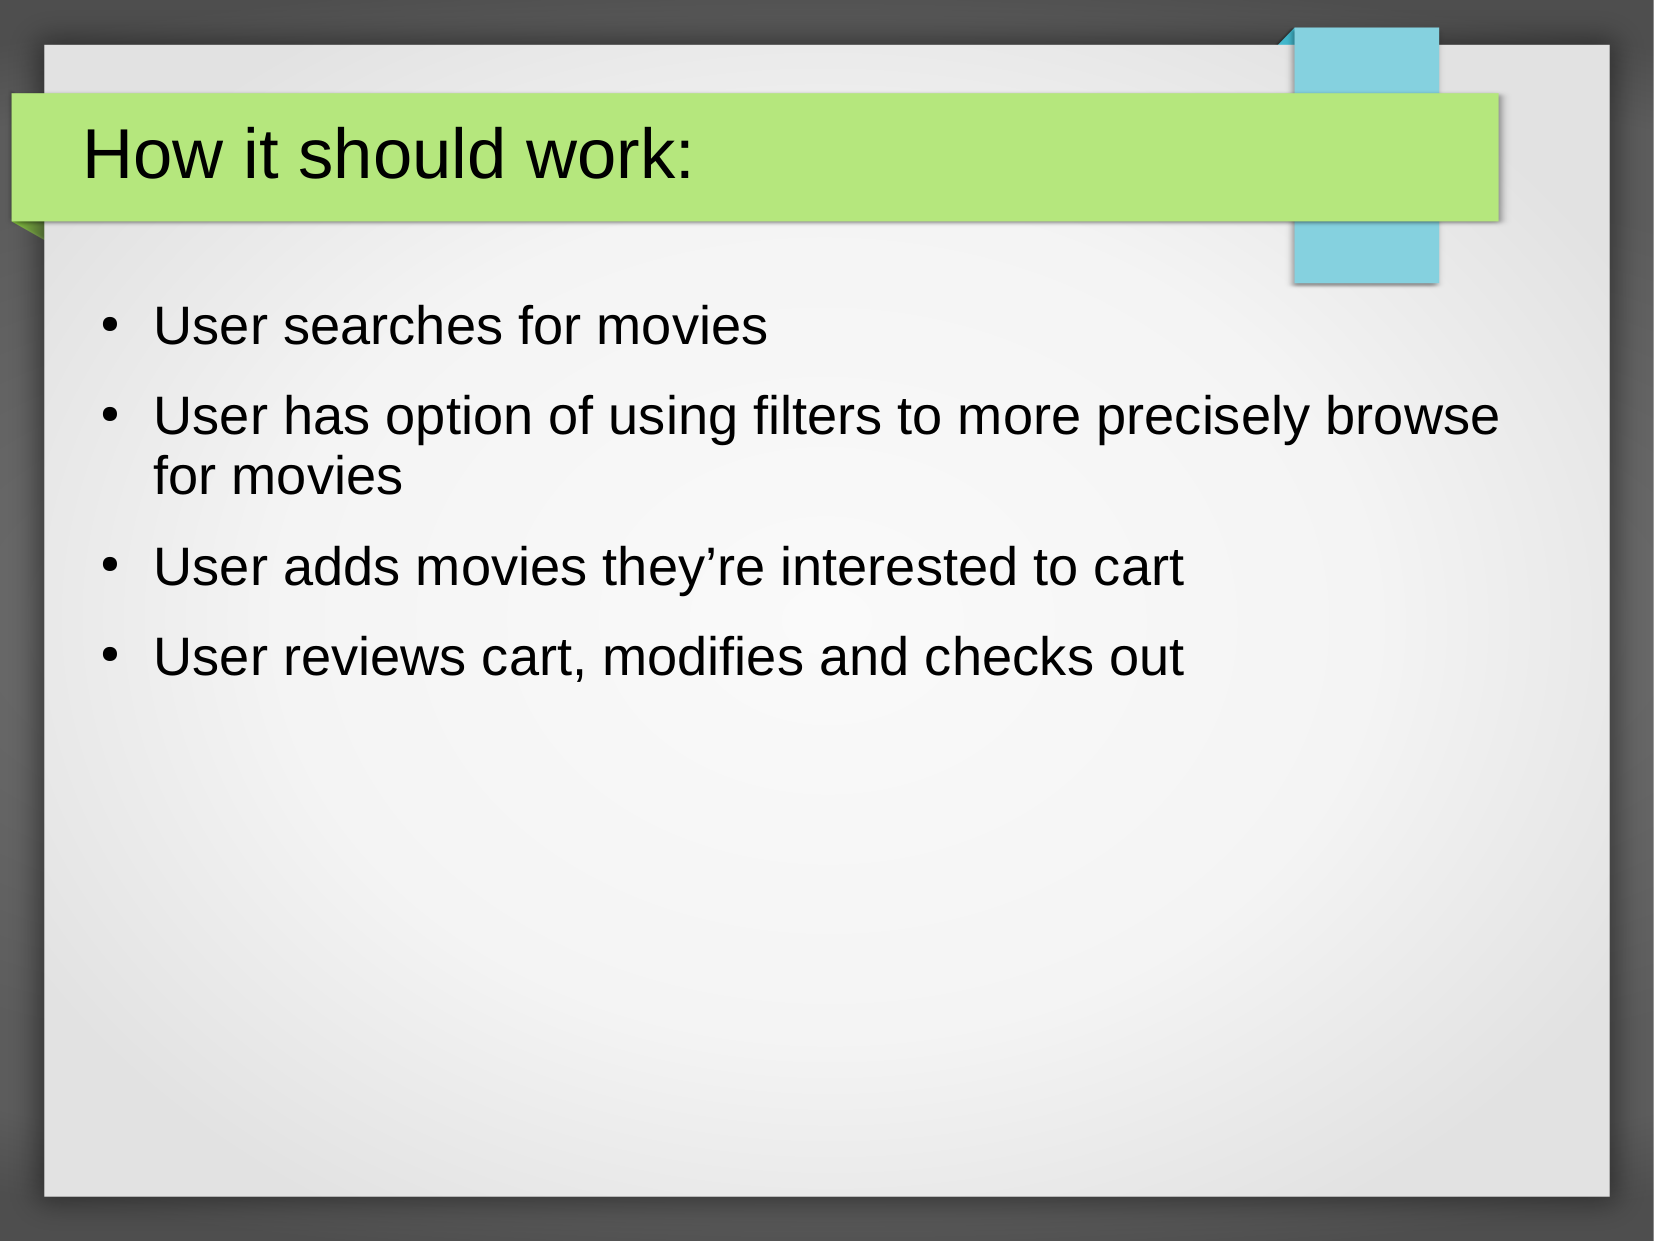

# How it should work:
User searches for movies
User has option of using filters to more precisely browse for movies
User adds movies they’re interested to cart
User reviews cart, modifies and checks out